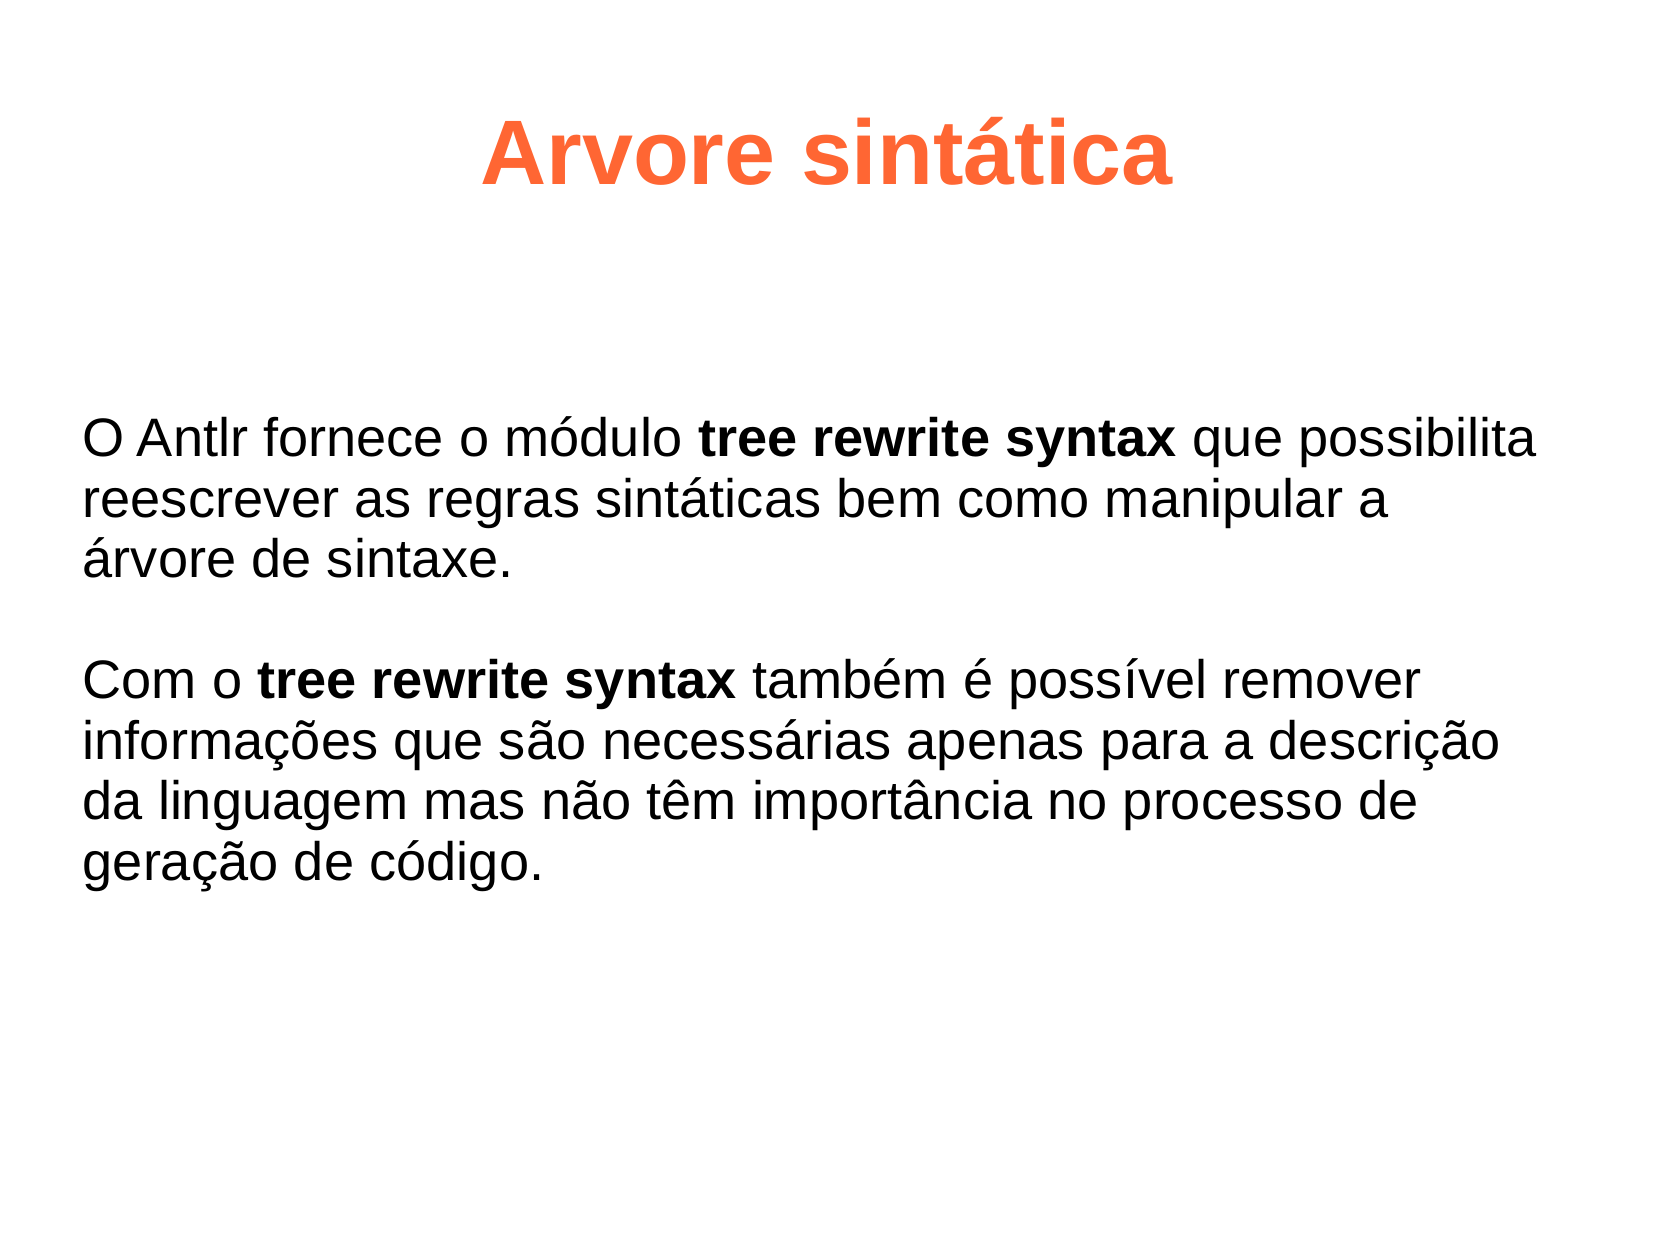

# Arvore sintática
O Antlr fornece o módulo tree rewrite syntax que possibilita reescrever as regras sintáticas bem como manipular a árvore de sintaxe.
Com o tree rewrite syntax também é possível remover informações que são necessárias apenas para a descrição da linguagem mas não têm importância no processo de geração de código.